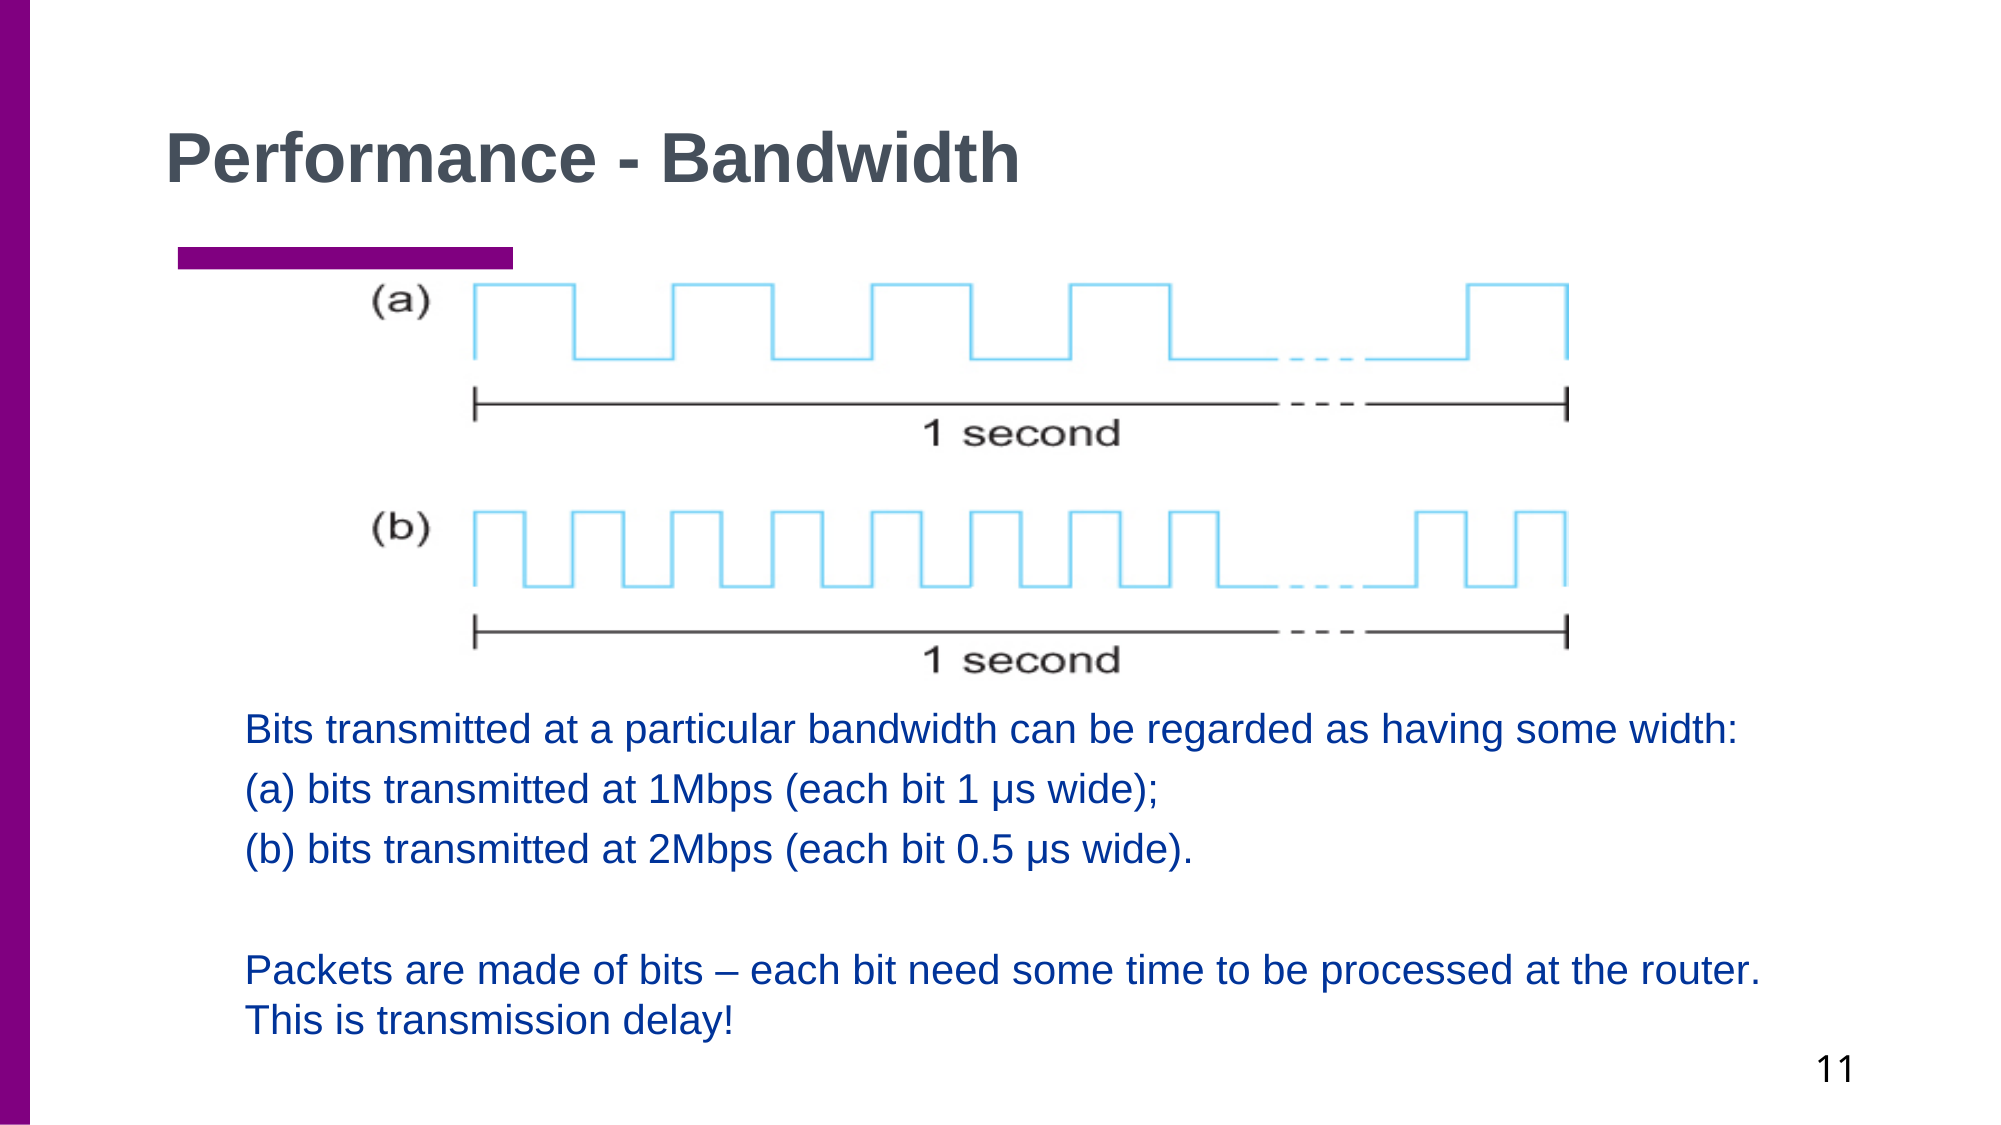

Performance - Bandwidth
Bits transmitted at a particular bandwidth can be regarded as having some width:
(a) bits transmitted at 1Mbps (each bit 1 μs wide);
(b) bits transmitted at 2Mbps (each bit 0.5 μs wide).
Packets are made of bits – each bit need some time to be processed at the router. This is transmission delay!